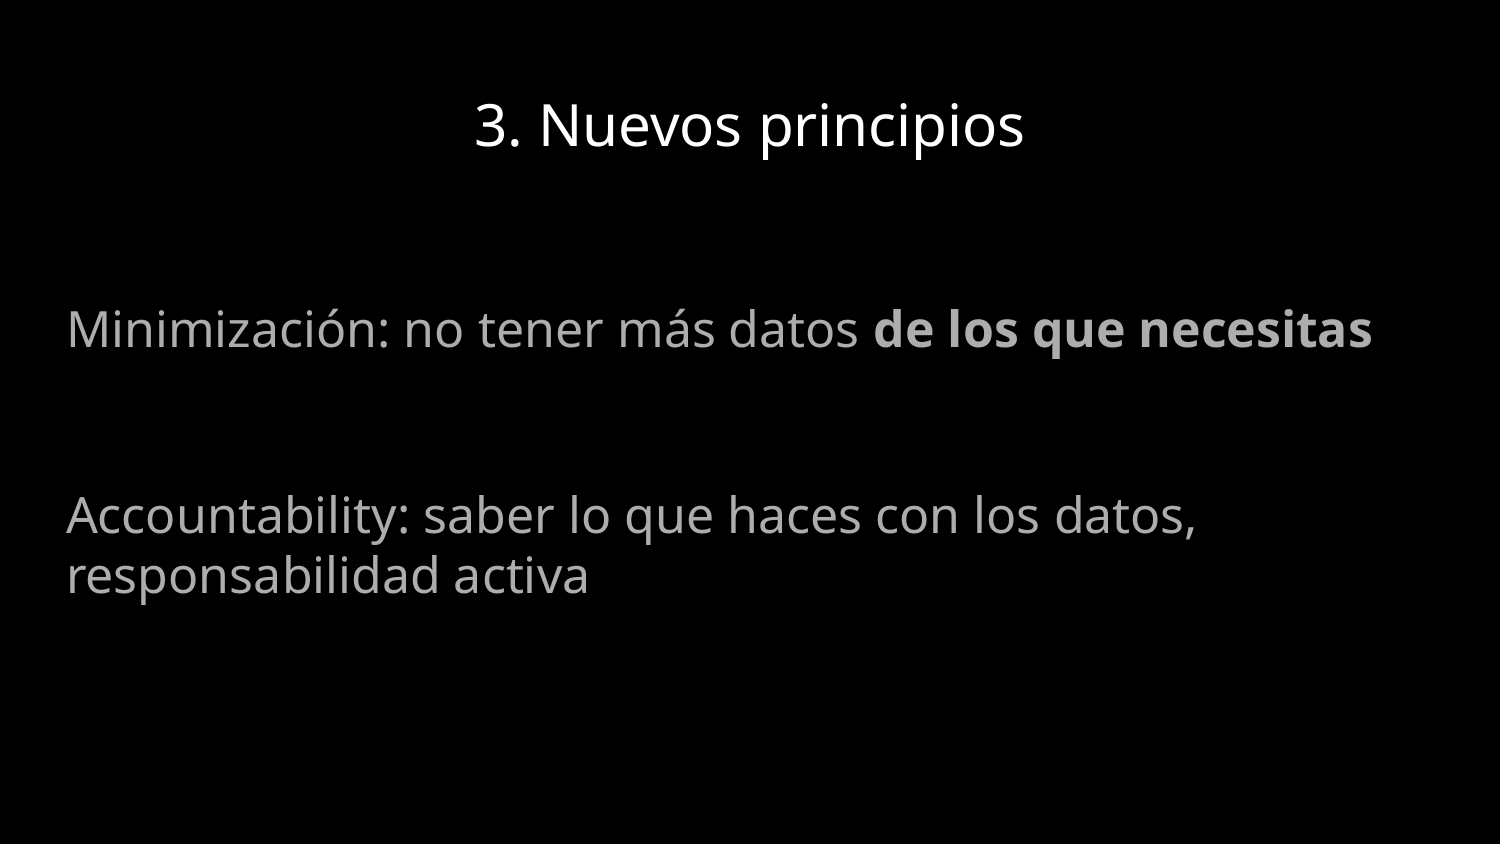

# 3. Nuevos principios
Minimización: no tener más datos de los que necesitas
Accountability: saber lo que haces con los datos, responsabilidad activa